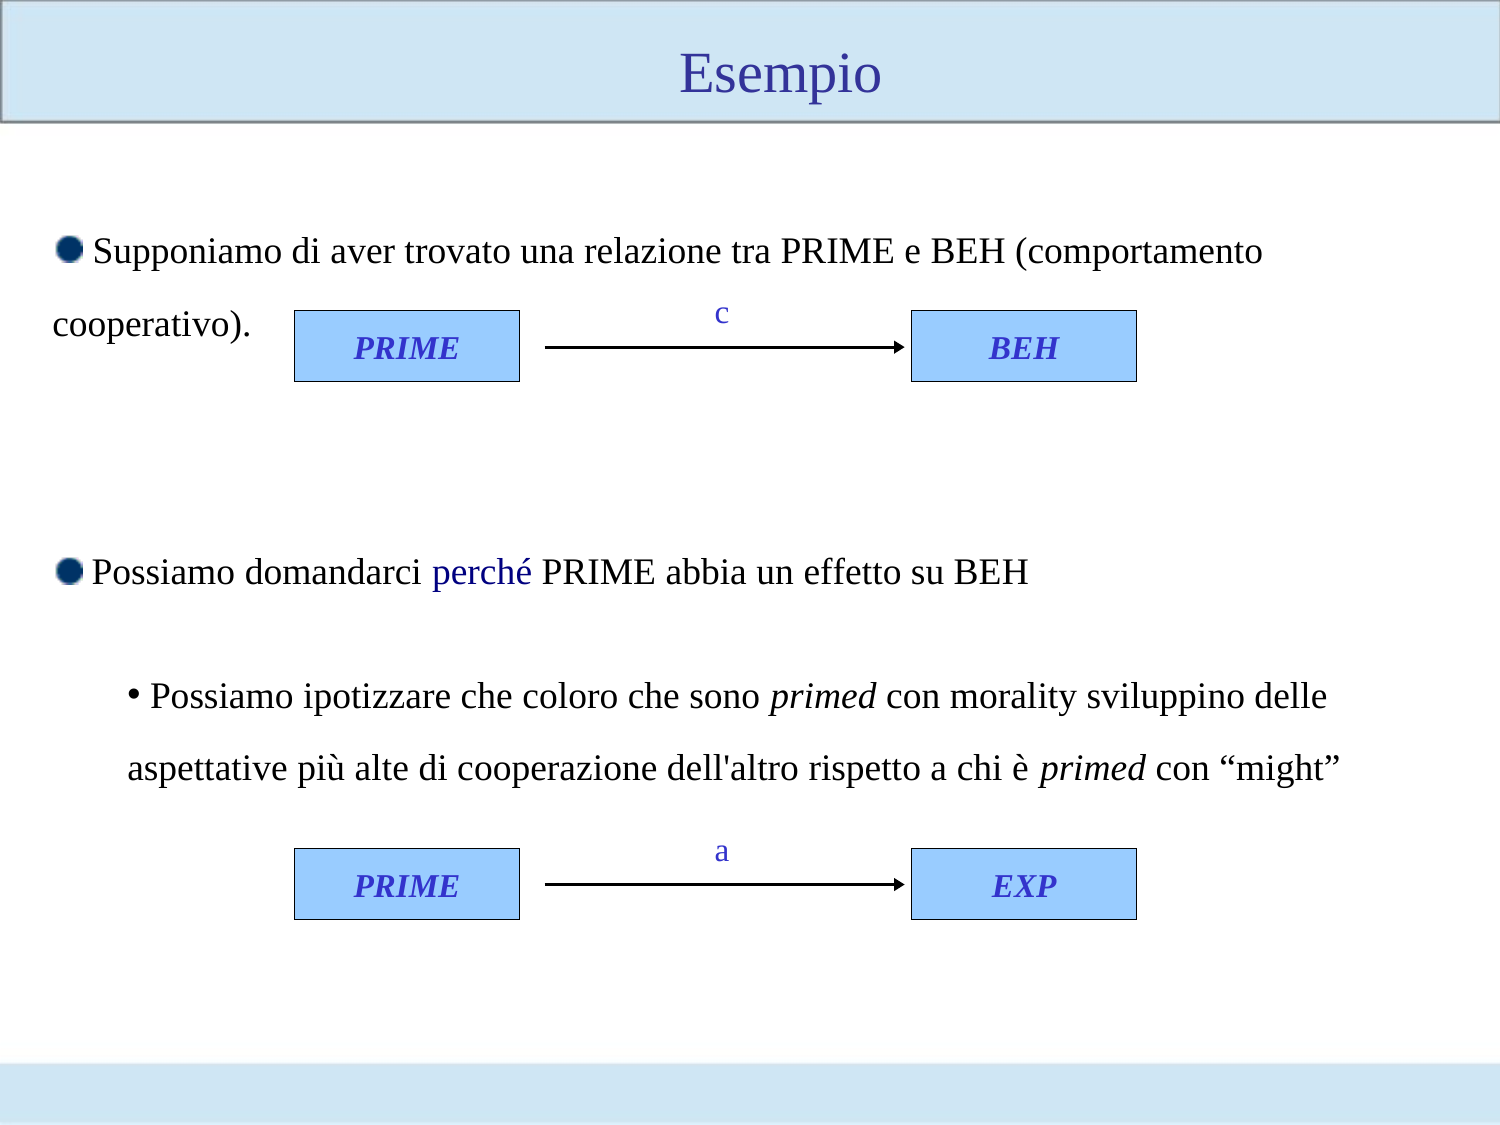

# Esempio
 Supponiamo di aver trovato una relazione tra PRIME e BEH (comportamento cooperativo).
 Possiamo domandarci perché PRIME abbia un effetto su BEH
 Possiamo ipotizzare che coloro che sono primed con morality sviluppino delle aspettative più alte di cooperazione dell'altro rispetto a chi è primed con “might”
c
PRIME
BEH
a
PRIME
EXP